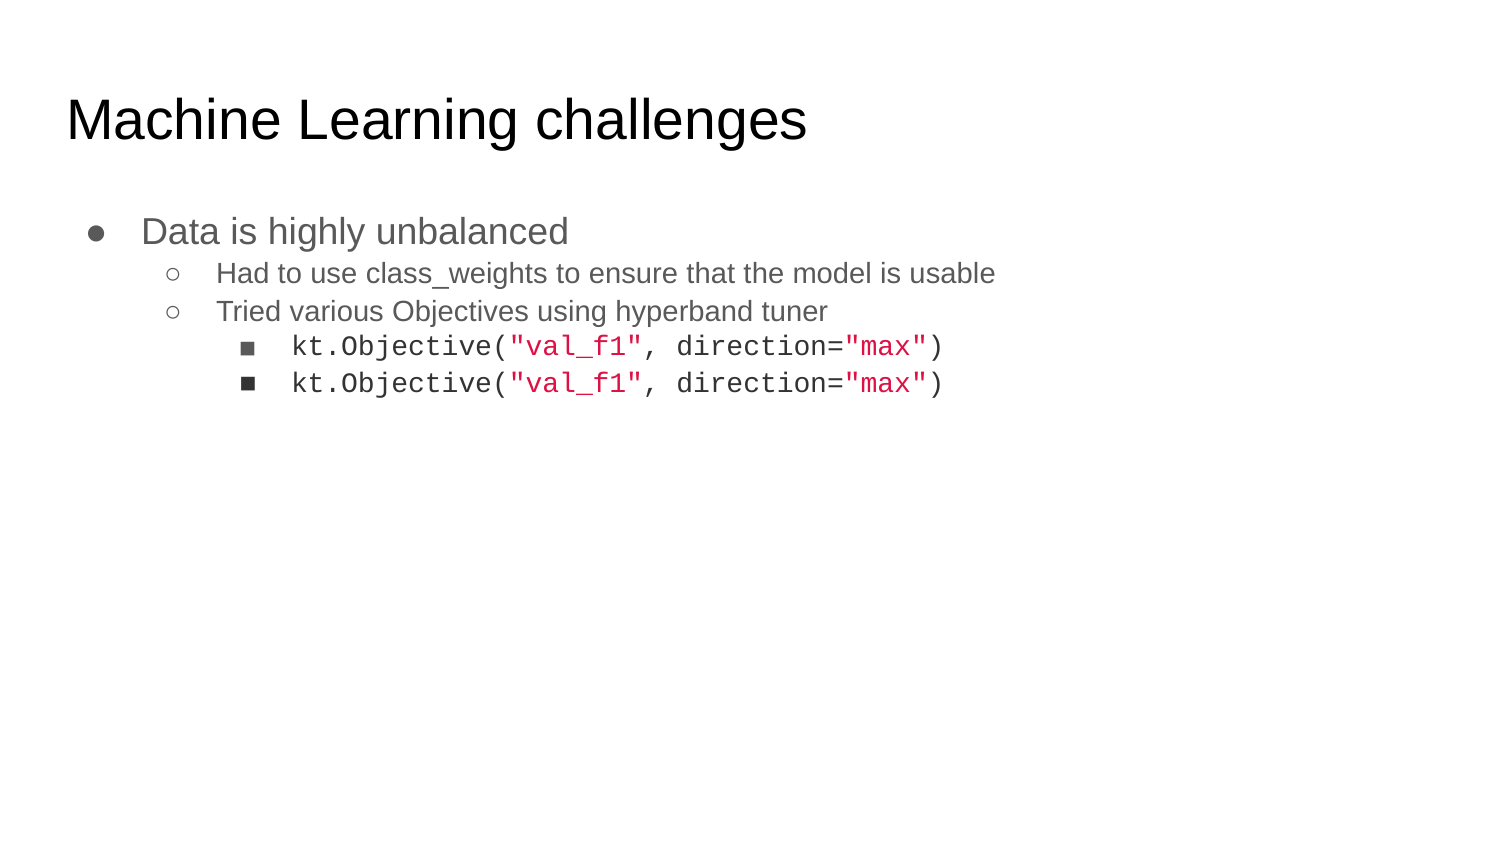

# Machine Learning challenges
Data is highly unbalanced
Had to use class_weights to ensure that the model is usable
Tried various Objectives using hyperband tuner
kt.Objective("val_f1", direction="max")
kt.Objective("val_f1", direction="max")